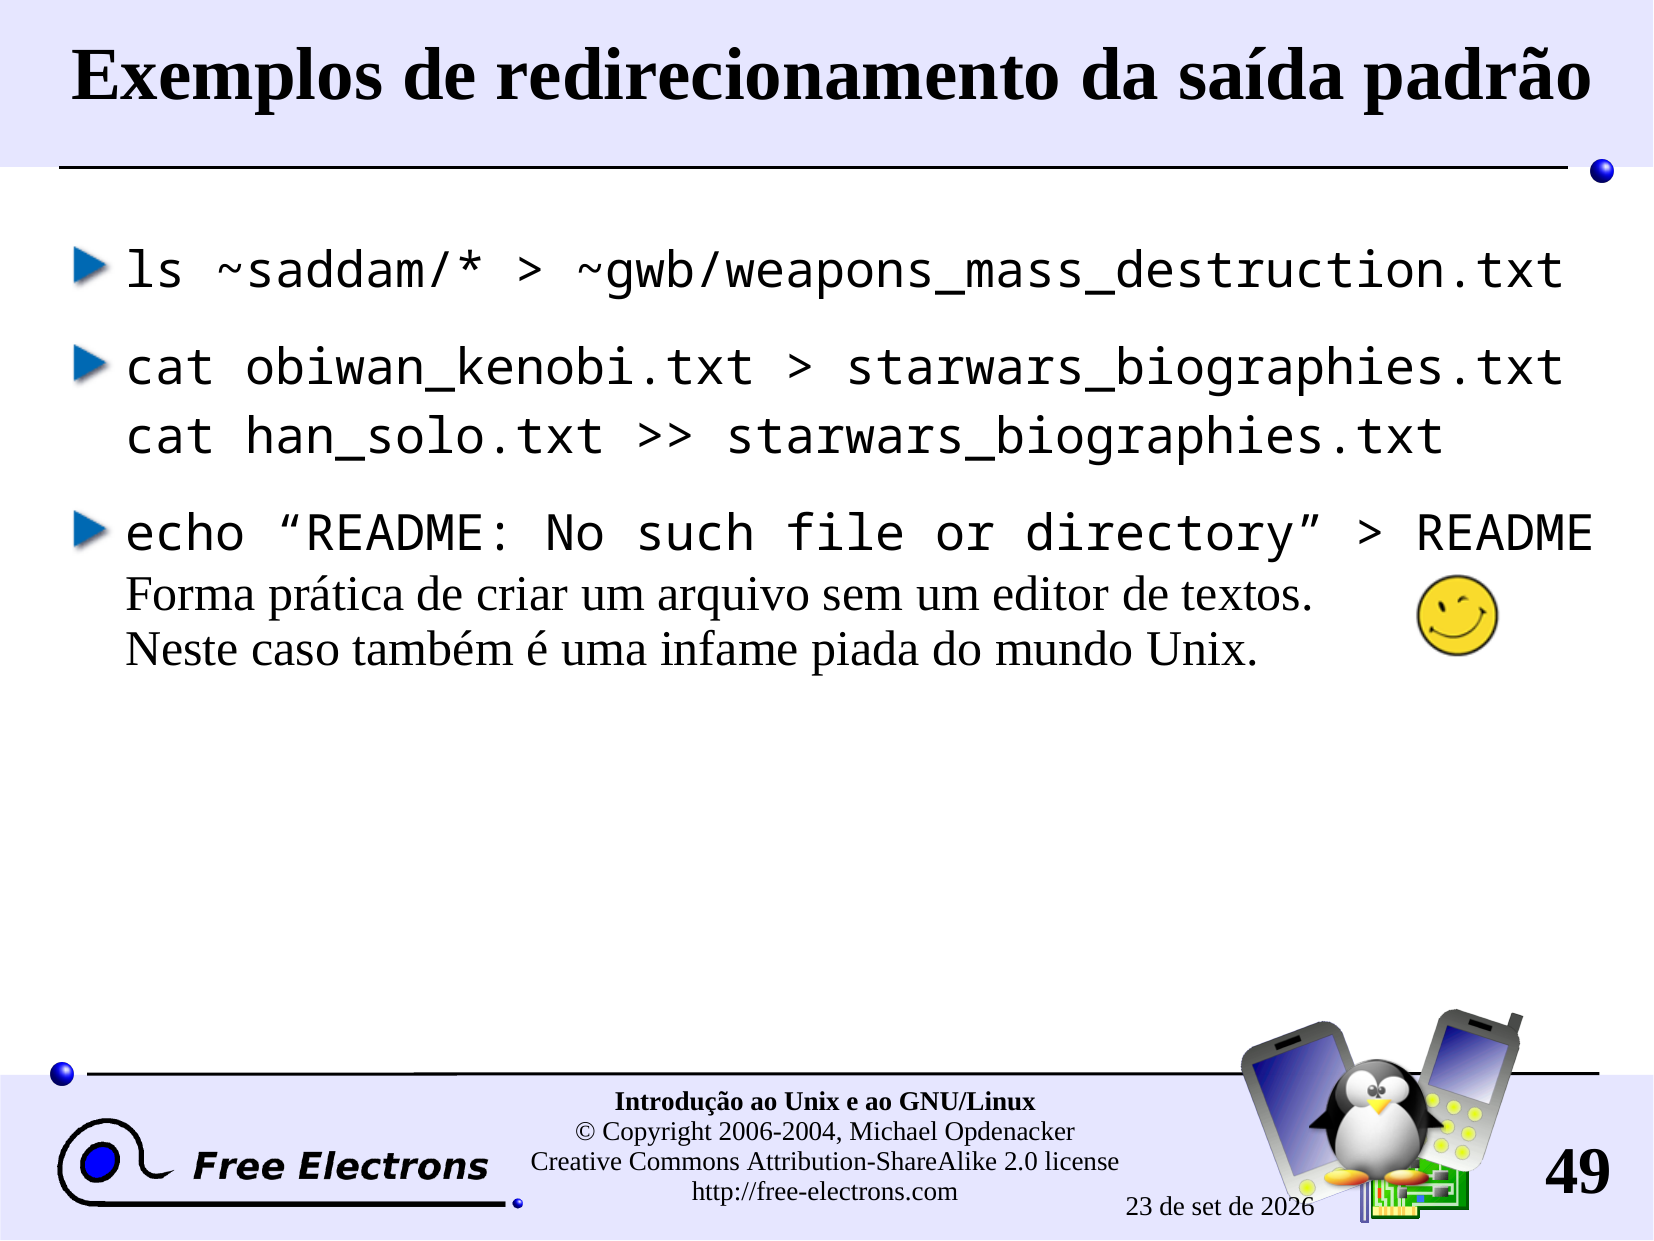

# Exemplos de redirecionamento da saída padrão
ls ~saddam/* > ~gwb/weapons_mass_destruction.txt
cat obiwan_kenobi.txt > starwars_biographies.txt
cat han_solo.txt >> starwars_biographies.txt
echo “README: No such file or directory” > README
Forma prática de criar um arquivo sem um editor de textos.
Neste caso também é uma infame piada do mundo Unix.